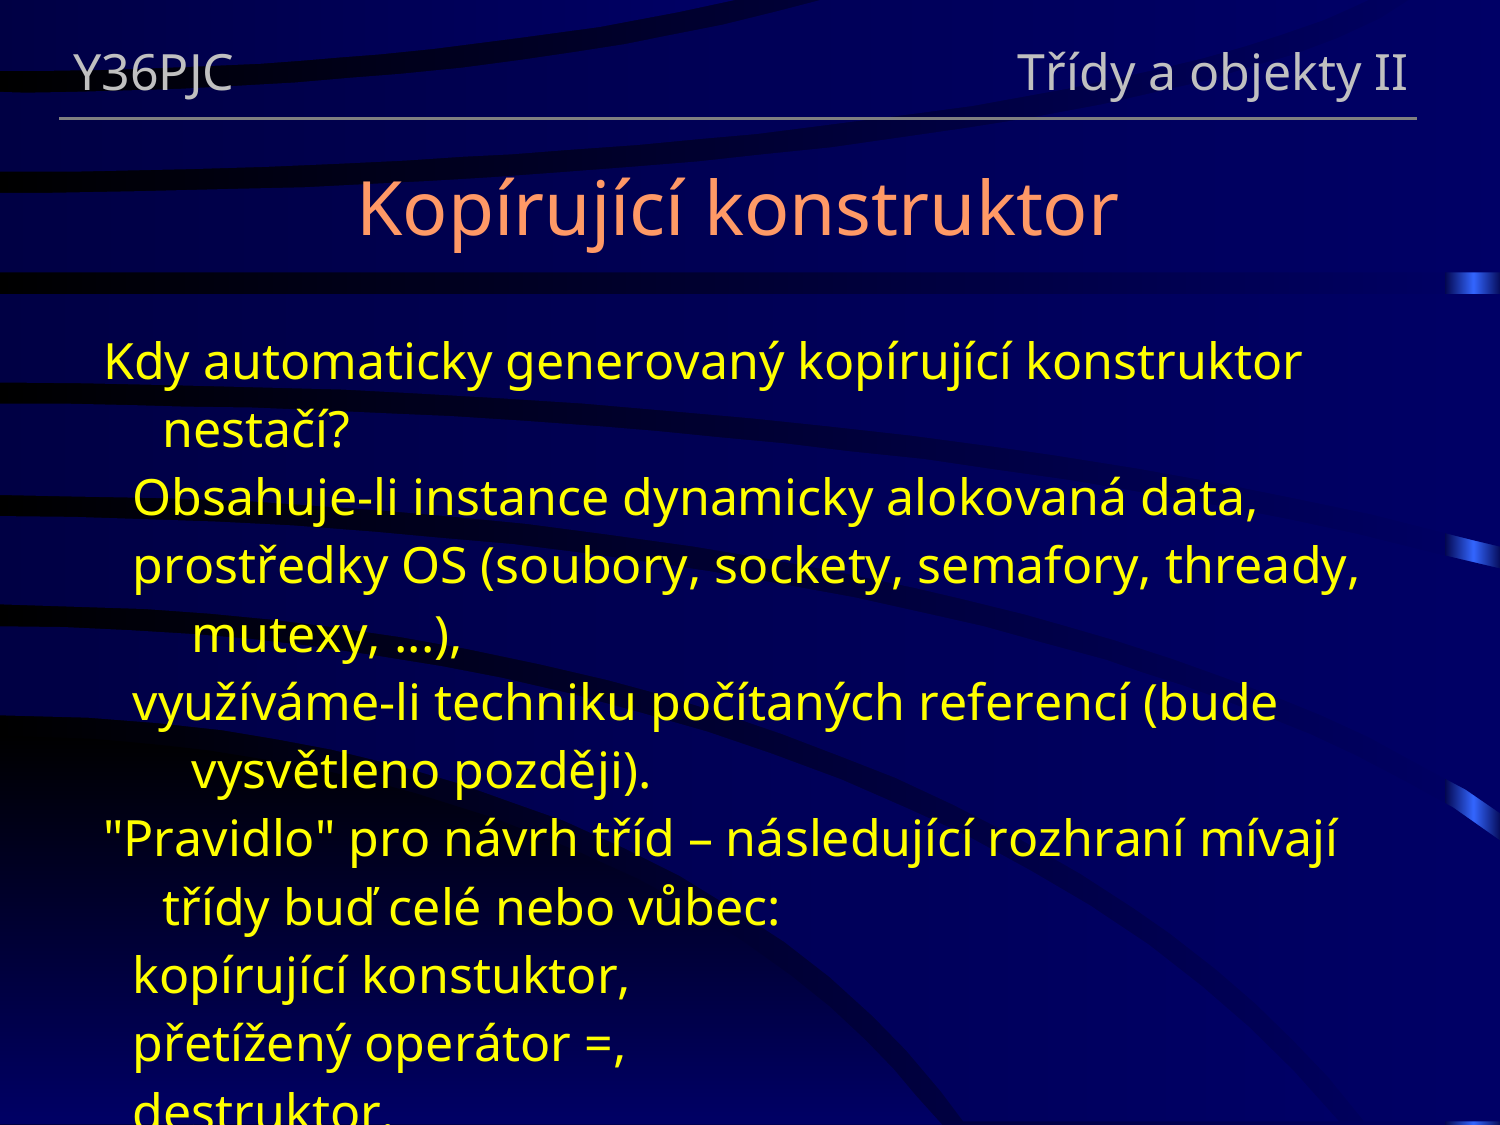

Y36PJC
Třídy a objekty II
Kopírující konstruktor
Kdy automaticky generovaný kopírující konstruktor nestačí?
Obsahuje-li instance dynamicky alokovaná data,
prostředky OS (soubory, sockety, semafory, thready, mutexy, ...),
využíváme-li techniku počítaných referencí (bude vysvětleno později).
"Pravidlo" pro návrh tříd – následující rozhraní mívají třídy buď celé nebo vůbec:
kopírující konstuktor,
přetížený operátor =,
destruktor.